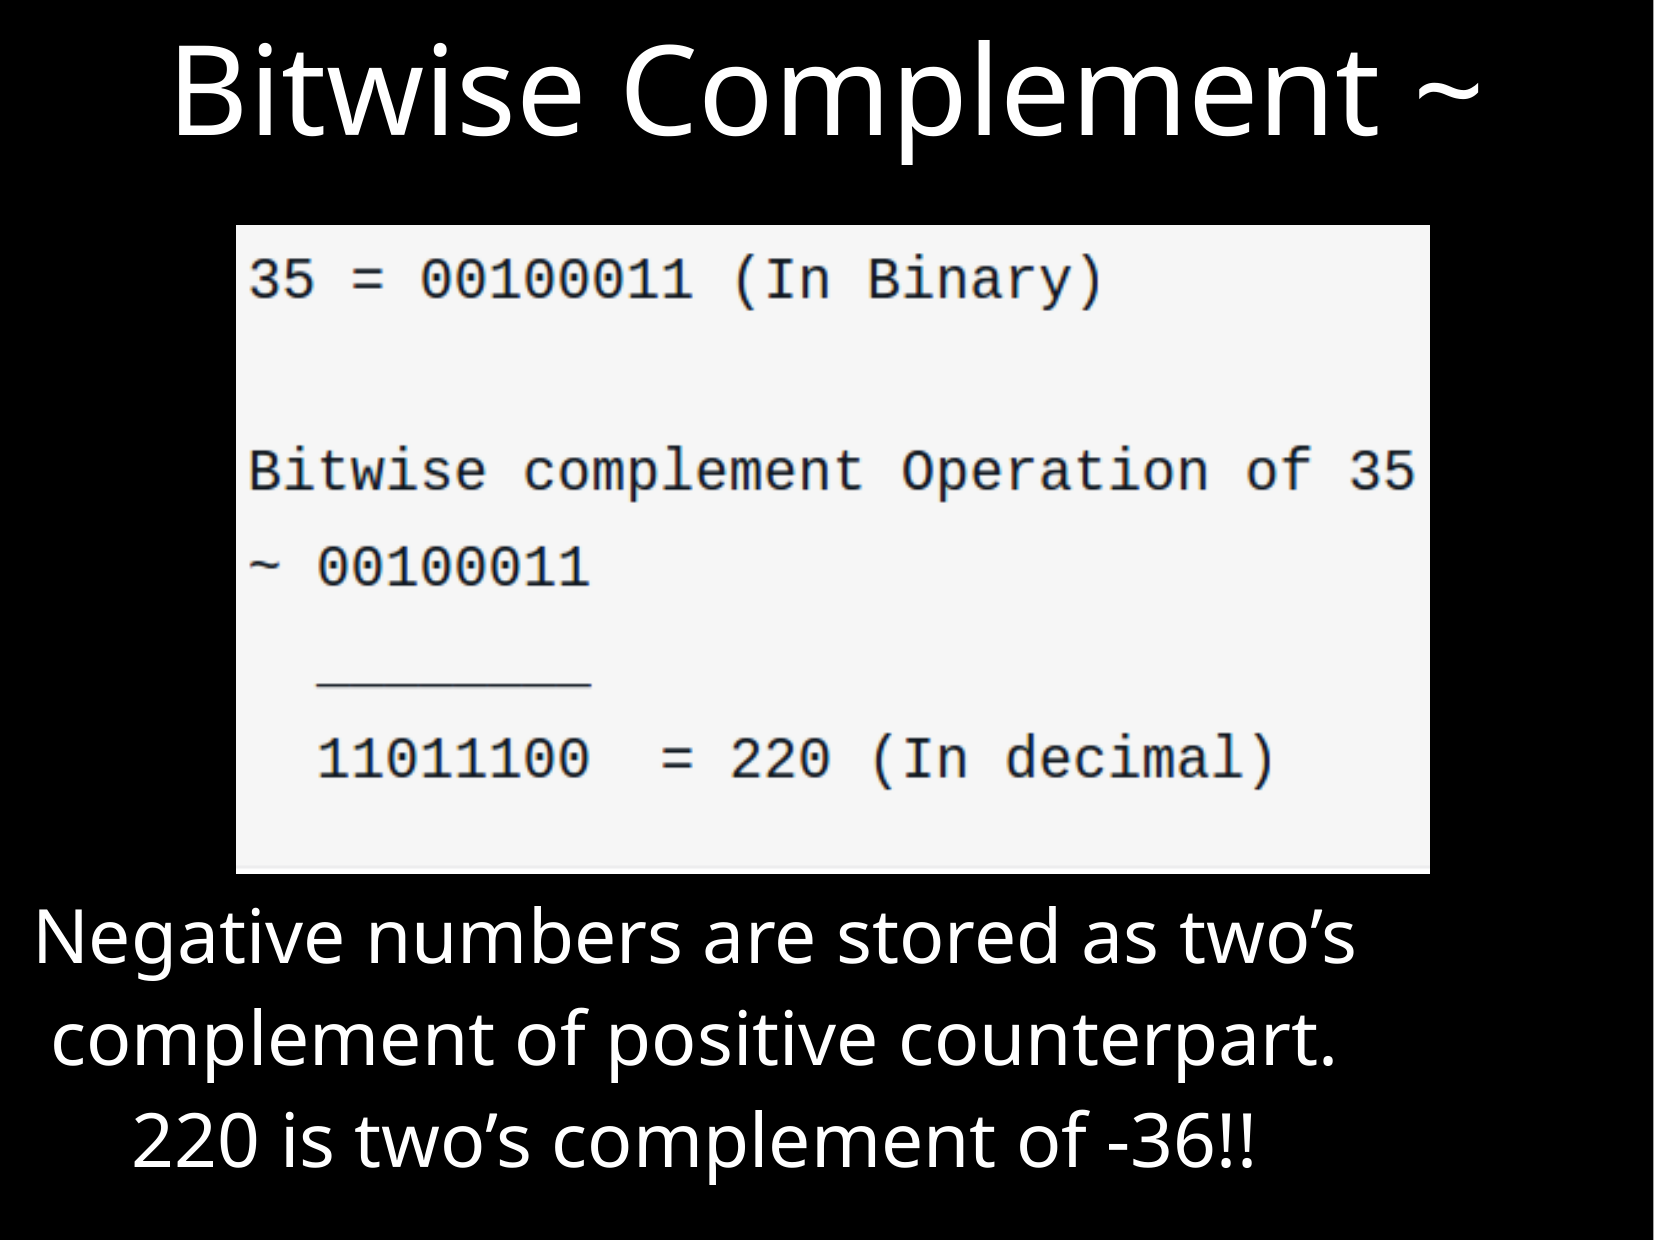

Bitwise Complement ~
Negative numbers are stored as two’s
complement of positive counterpart.
220 is two’s complement of -36!!